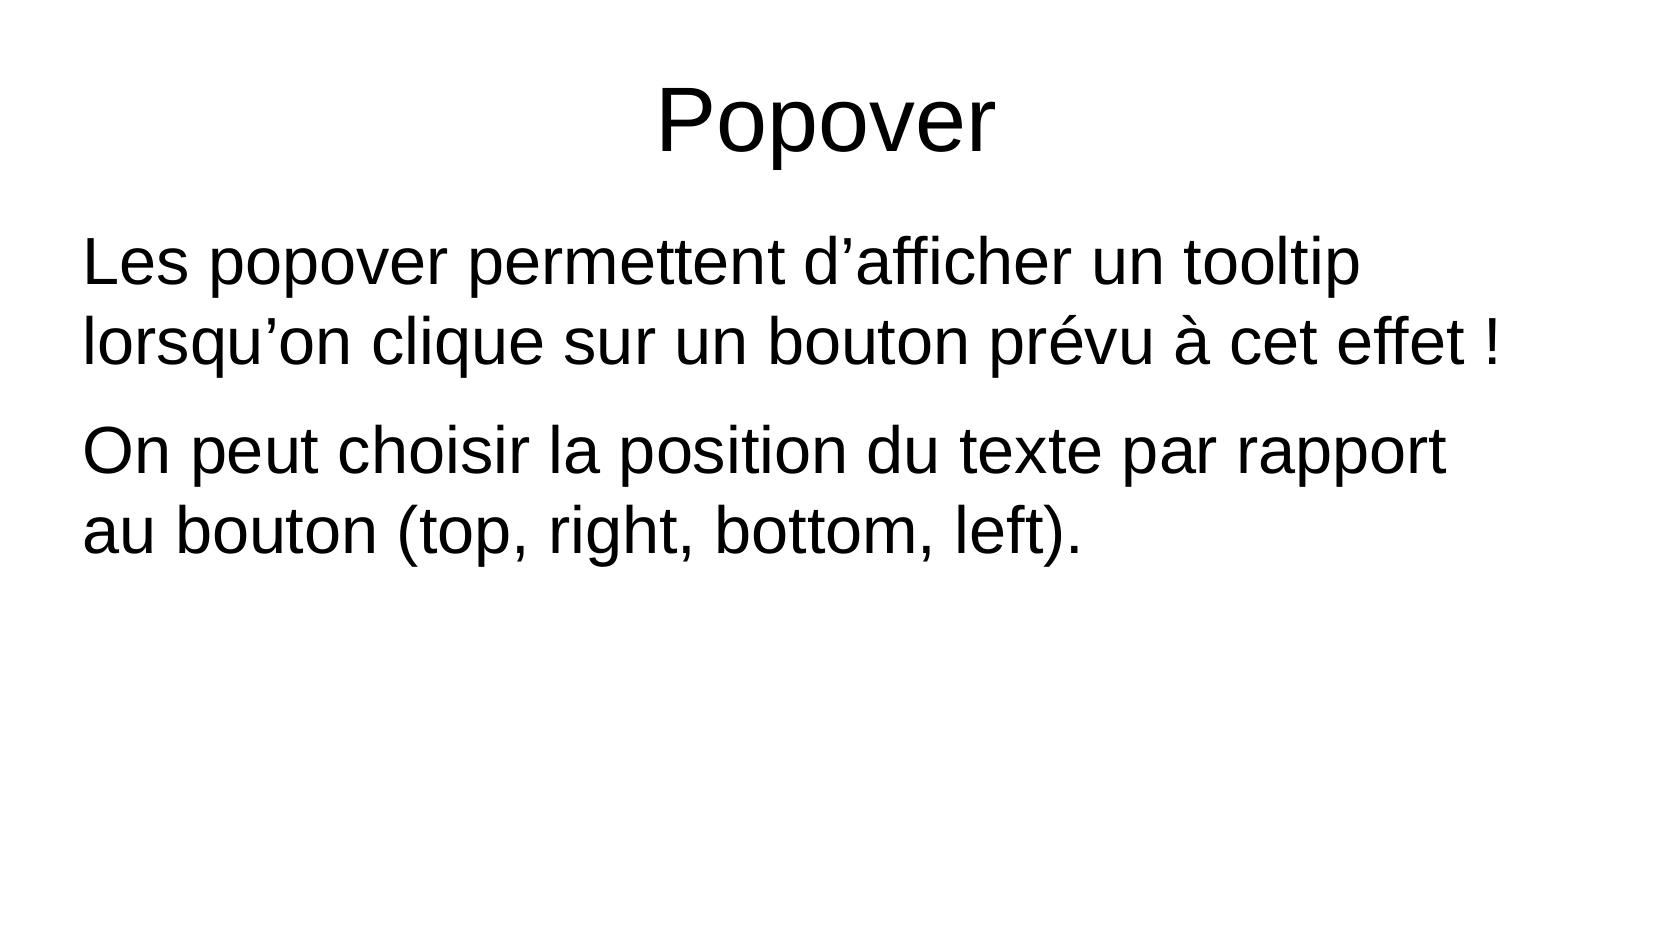

# Popover
Les popover permettent d’afficher un tooltip lorsqu’on clique sur un bouton prévu à cet effet !
On peut choisir la position du texte par rapport au bouton (top, right, bottom, left).